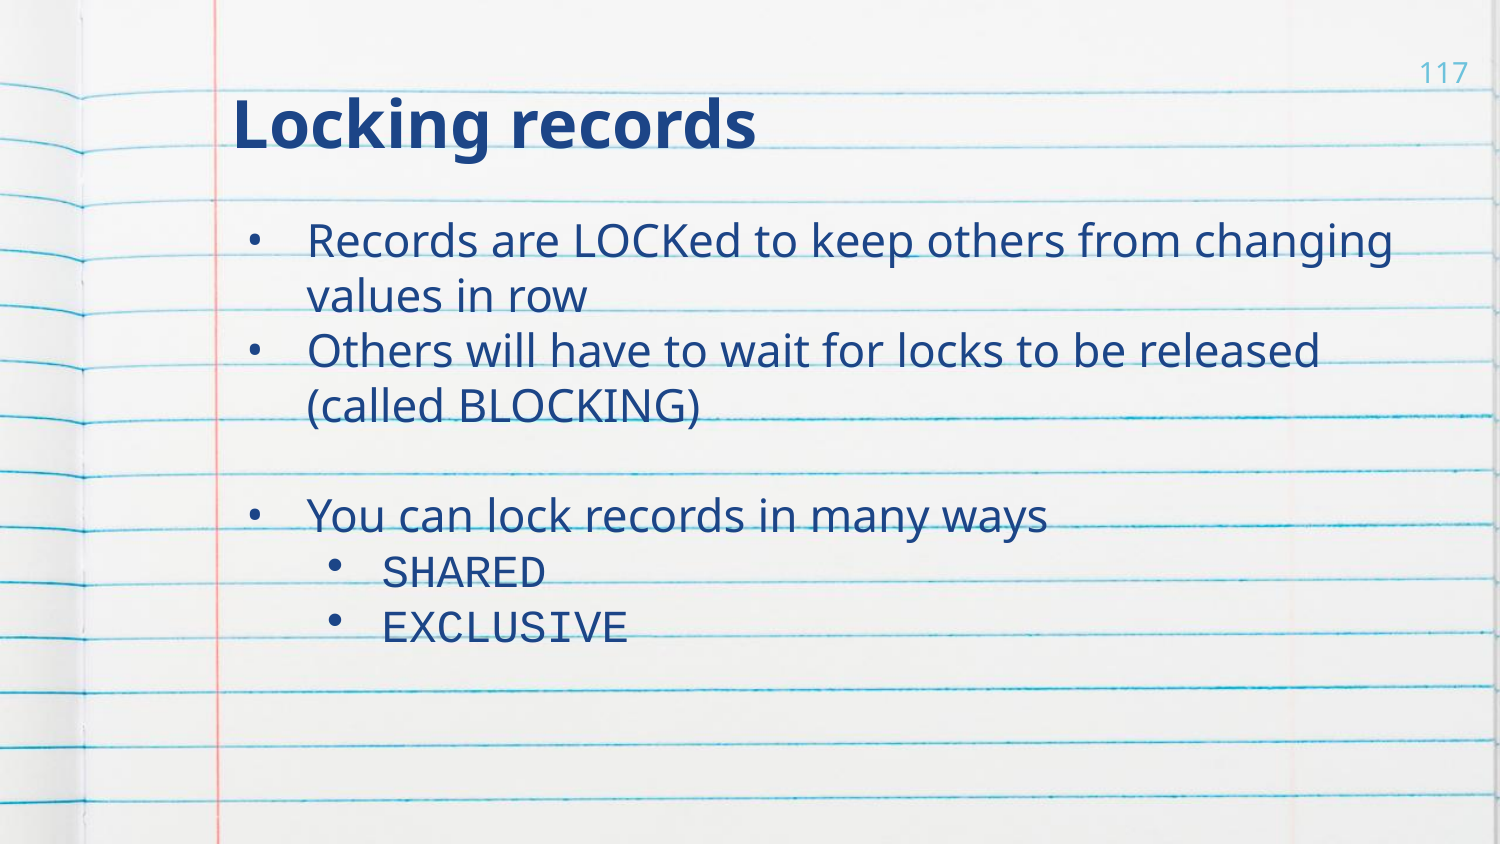

# Locking records
Records are LOCKed to keep others from changing values in row
Others will have to wait for locks to be released (called BLOCKING)
You can lock records in many ways
SHARED
EXCLUSIVE